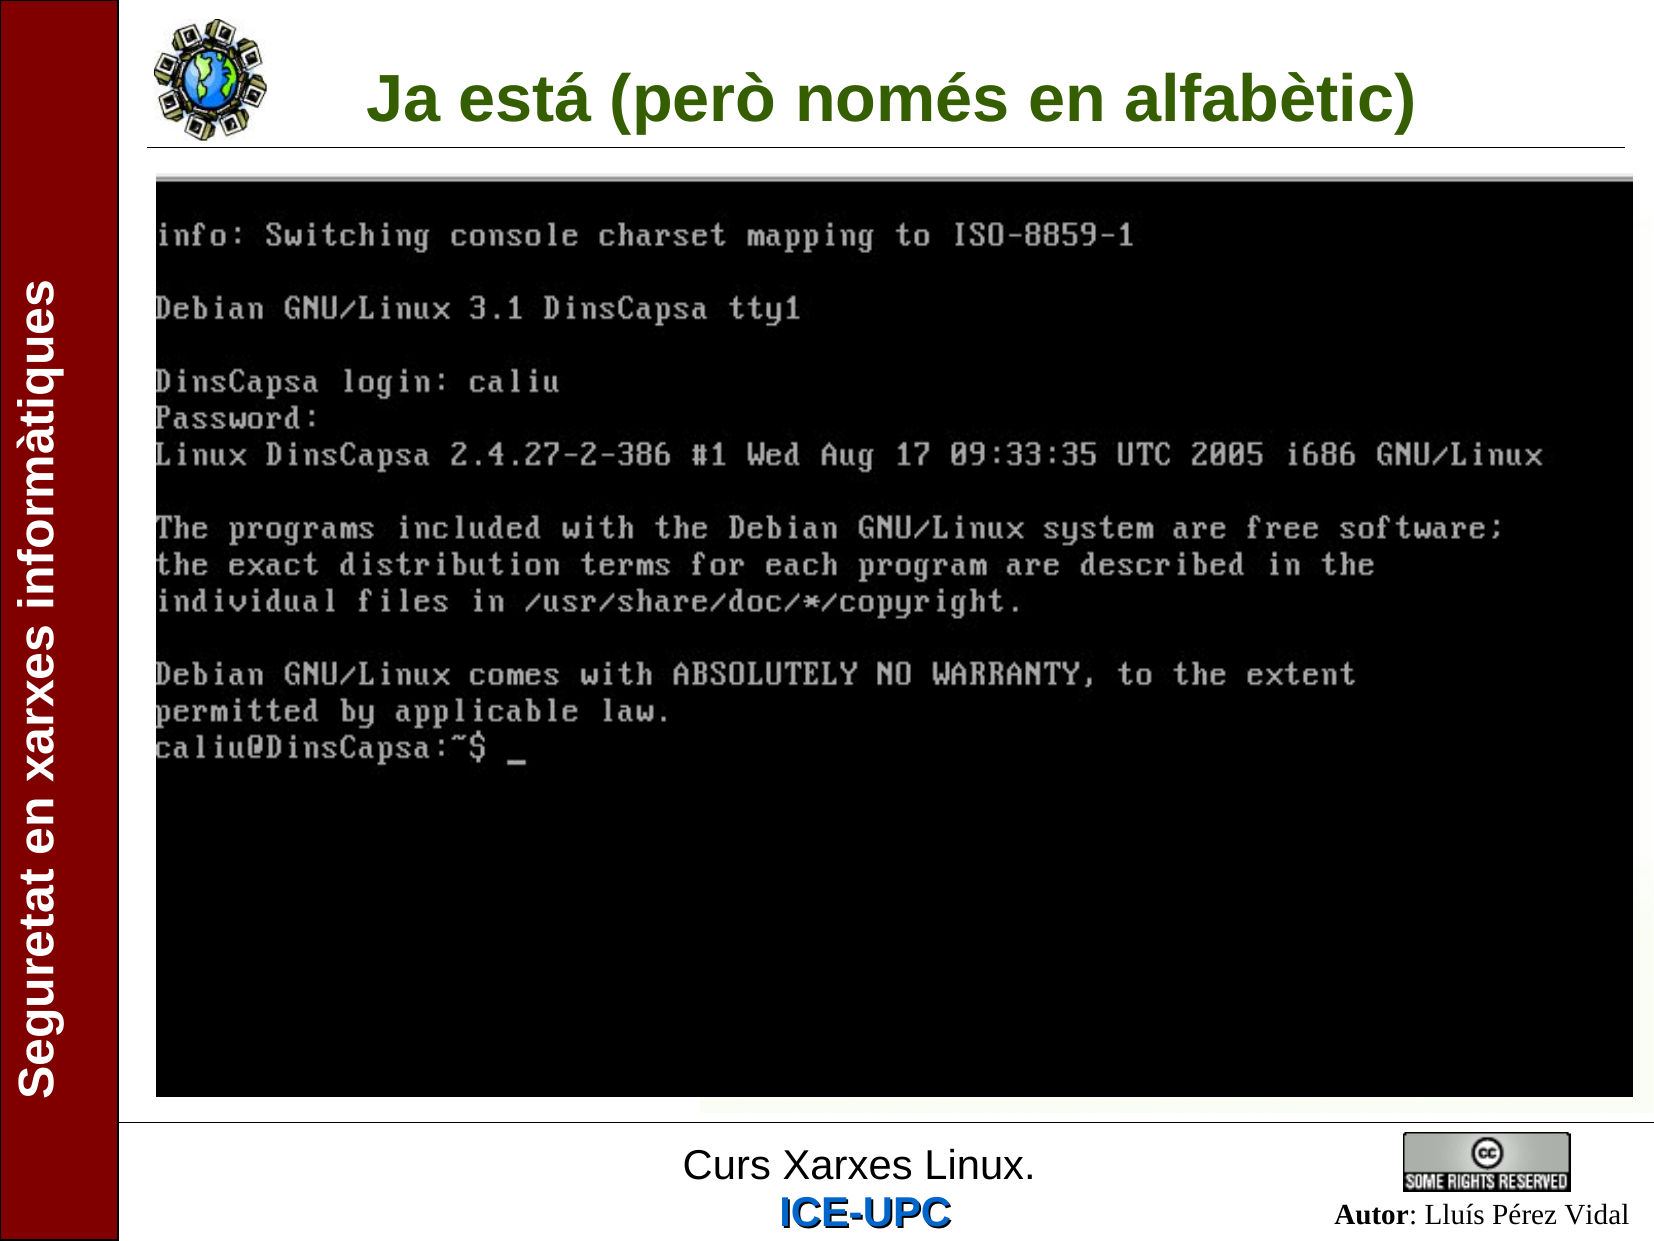

# Ja está (però només en alfabètic)
 Croquis d'arquitectura mostrant les 3 zones